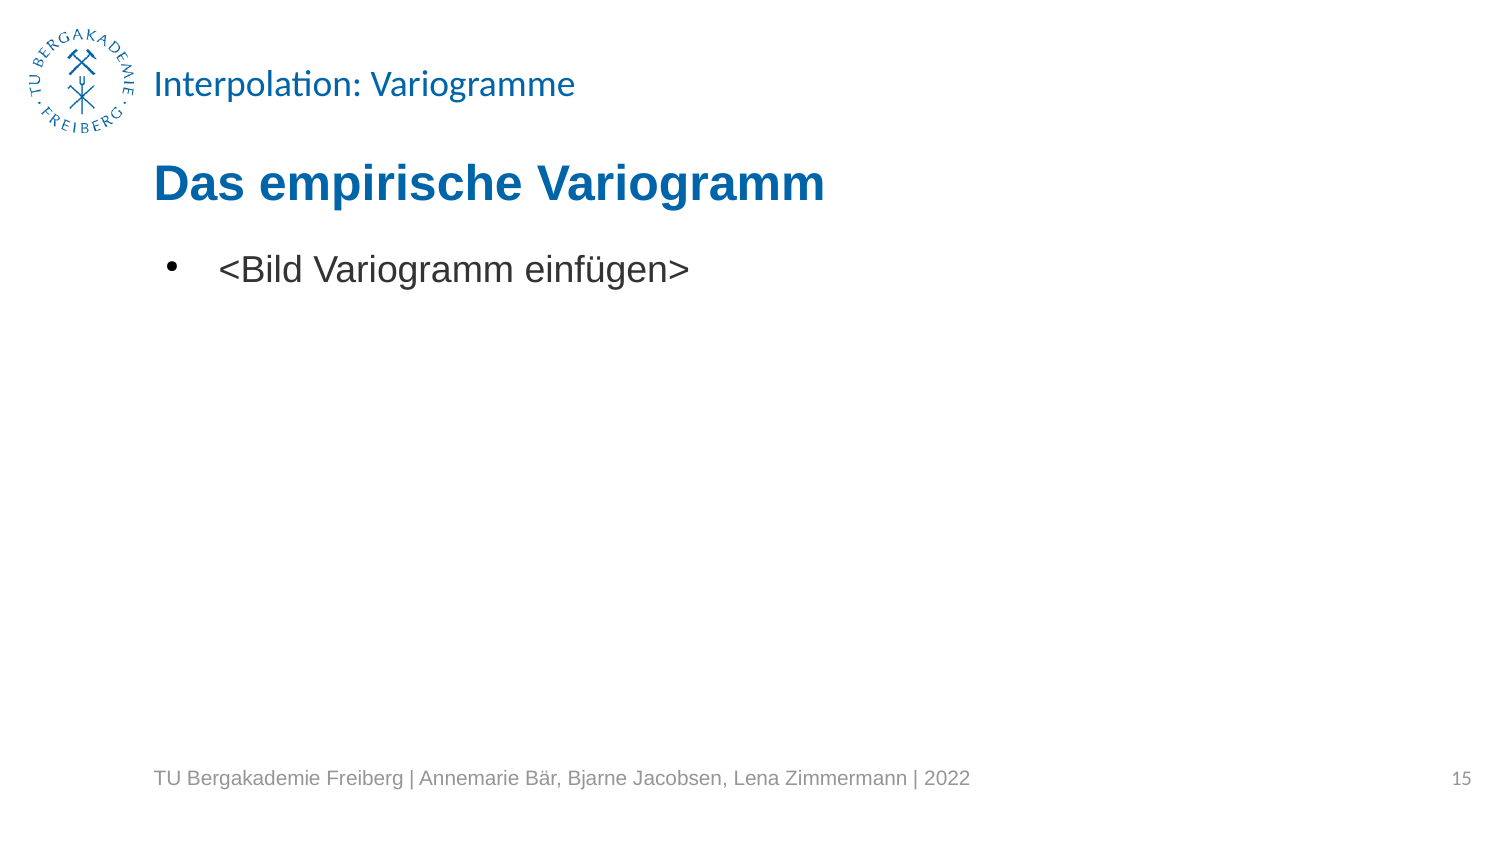

Interpolation: Variogramme
Das empirische Variogramm
# <Bild Variogramm einfügen>
TU Bergakademie Freiberg | Annemarie Bär, Bjarne Jacobsen, Lena Zimmermann | 2022